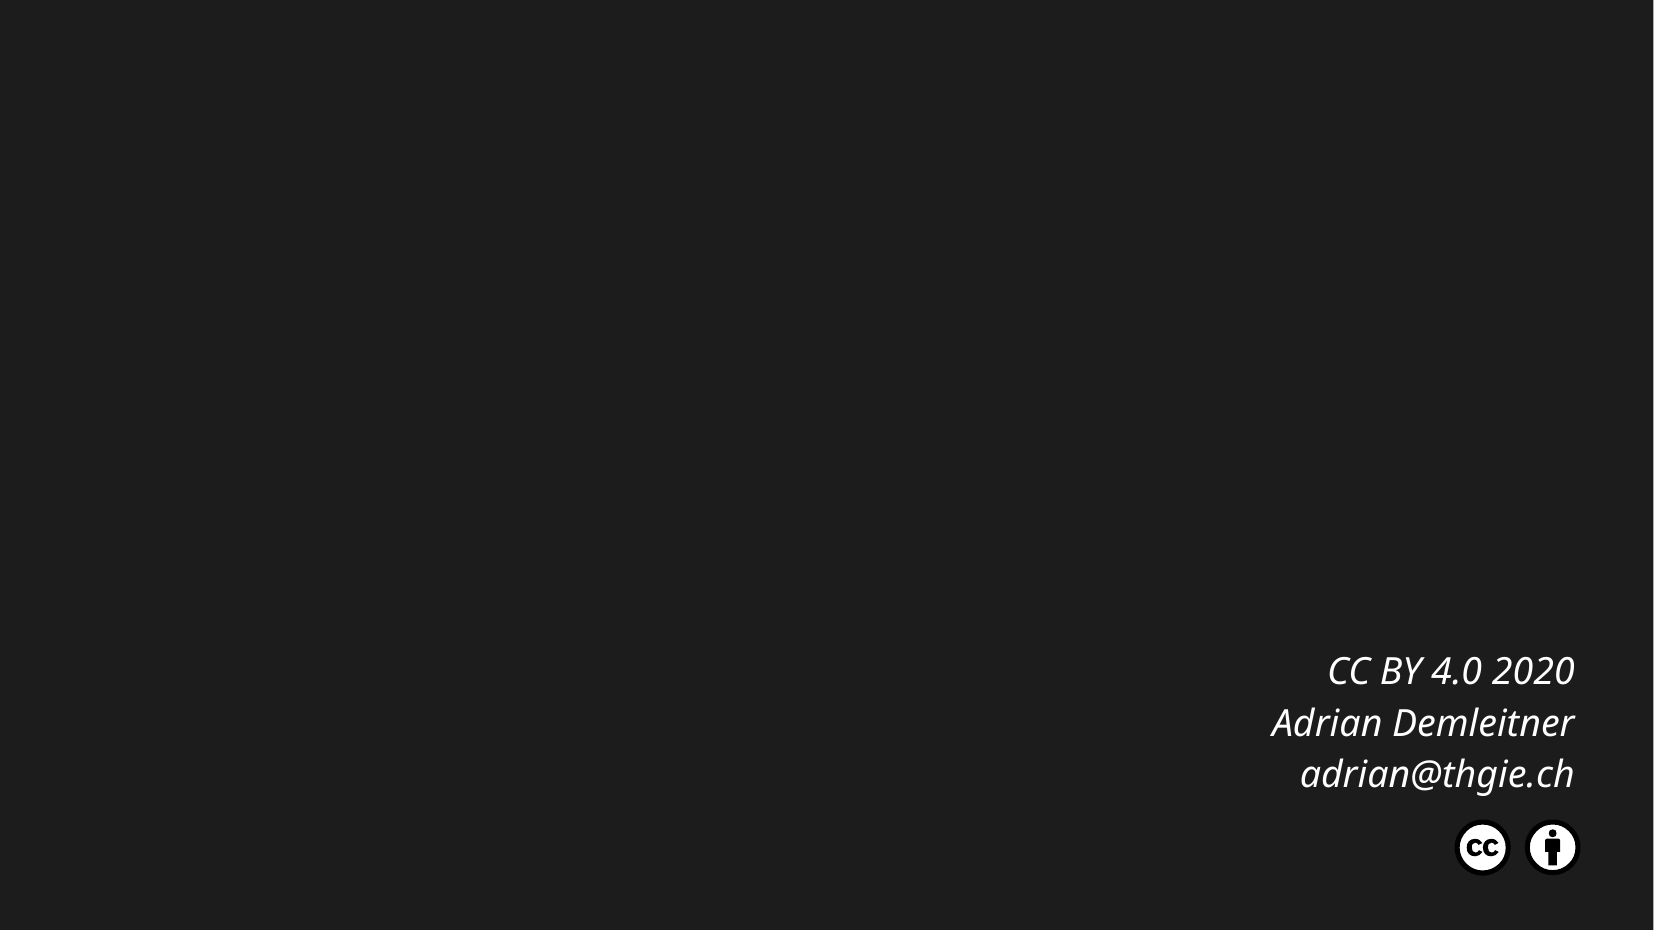

CC BY 4.0 2020
Adrian Demleitner
adrian@thgie.ch